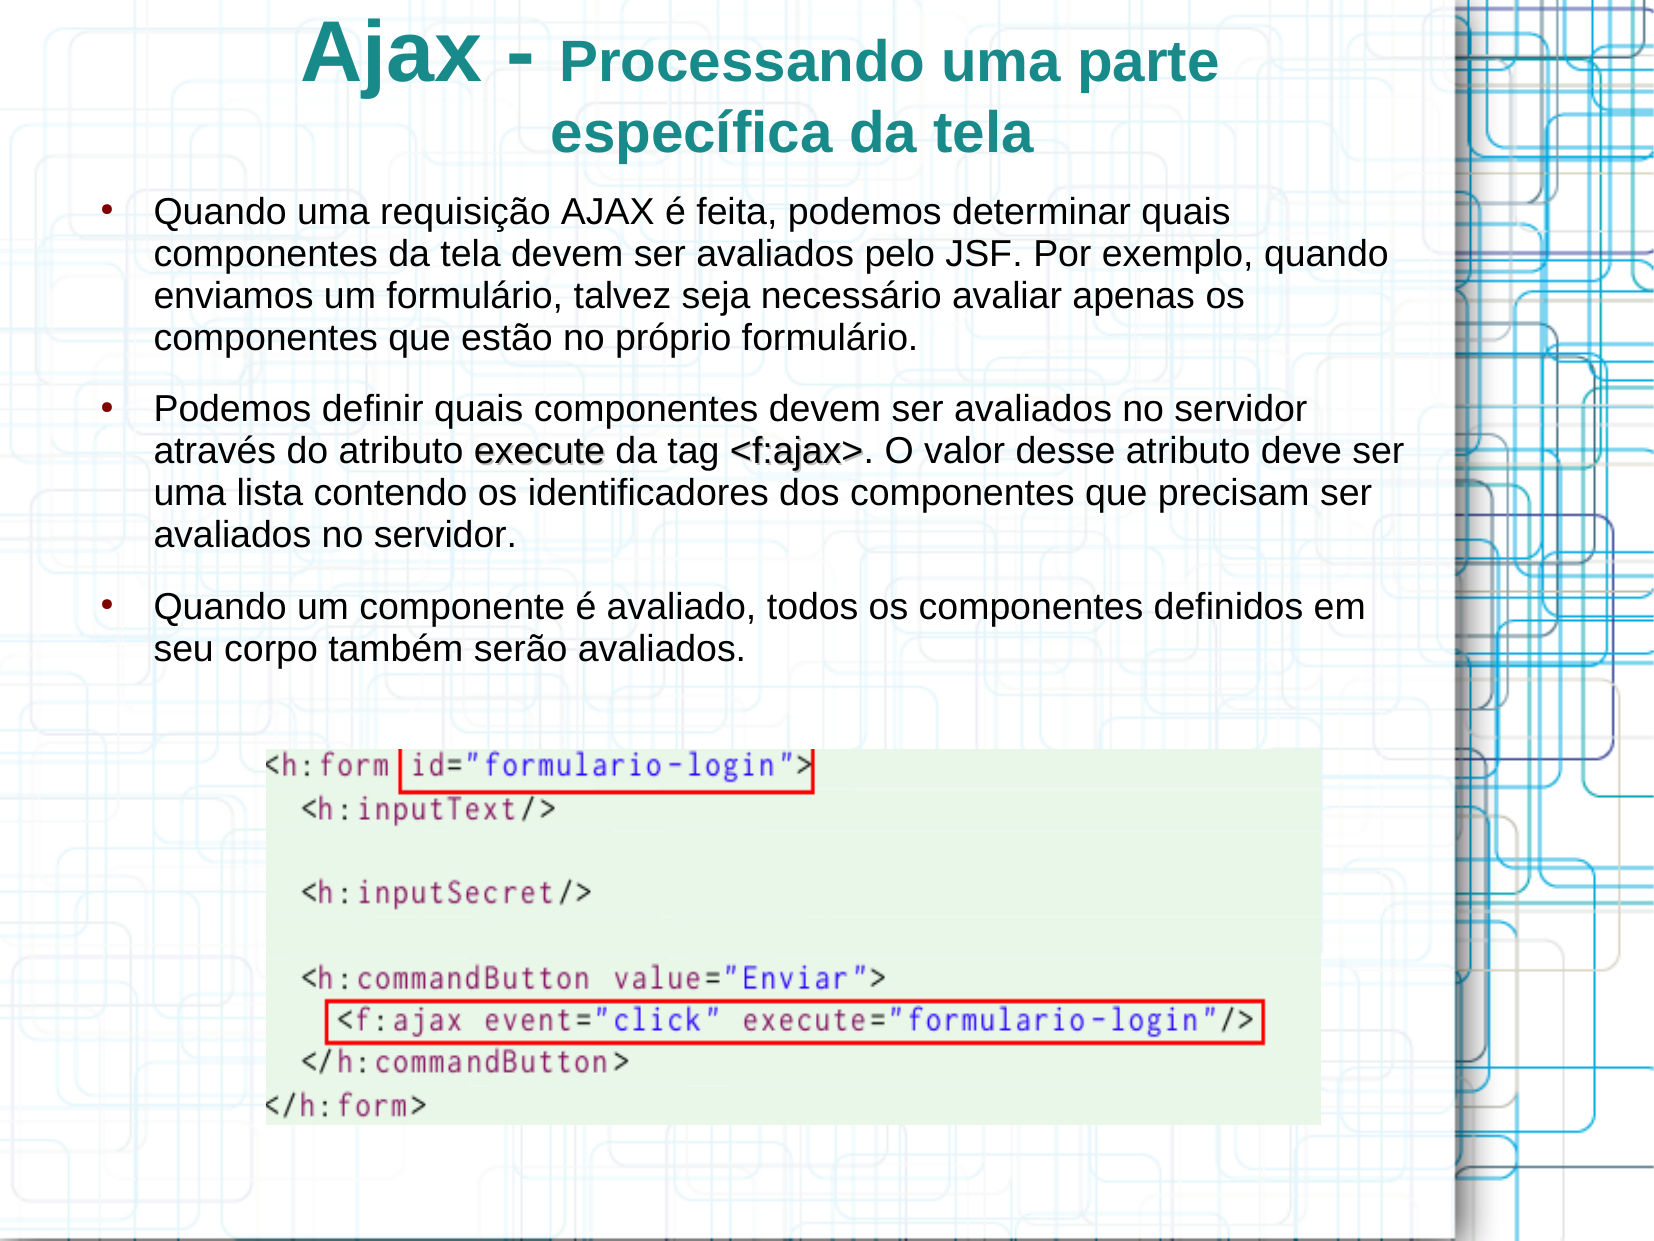

Ajax - Processando uma parte específica da tela
# Quando uma requisição AJAX é feita, podemos determinar quais componentes da tela devem ser avaliados pelo JSF. Por exemplo, quando enviamos um formulário, talvez seja necessário avaliar apenas os componentes que estão no próprio formulário.
Podemos definir quais componentes devem ser avaliados no servidor através do atributo execute da tag <f:ajax>. O valor desse atributo deve ser uma lista contendo os identificadores dos componentes que precisam ser avaliados no servidor.
Quando um componente é avaliado, todos os componentes definidos em seu corpo também serão avaliados.